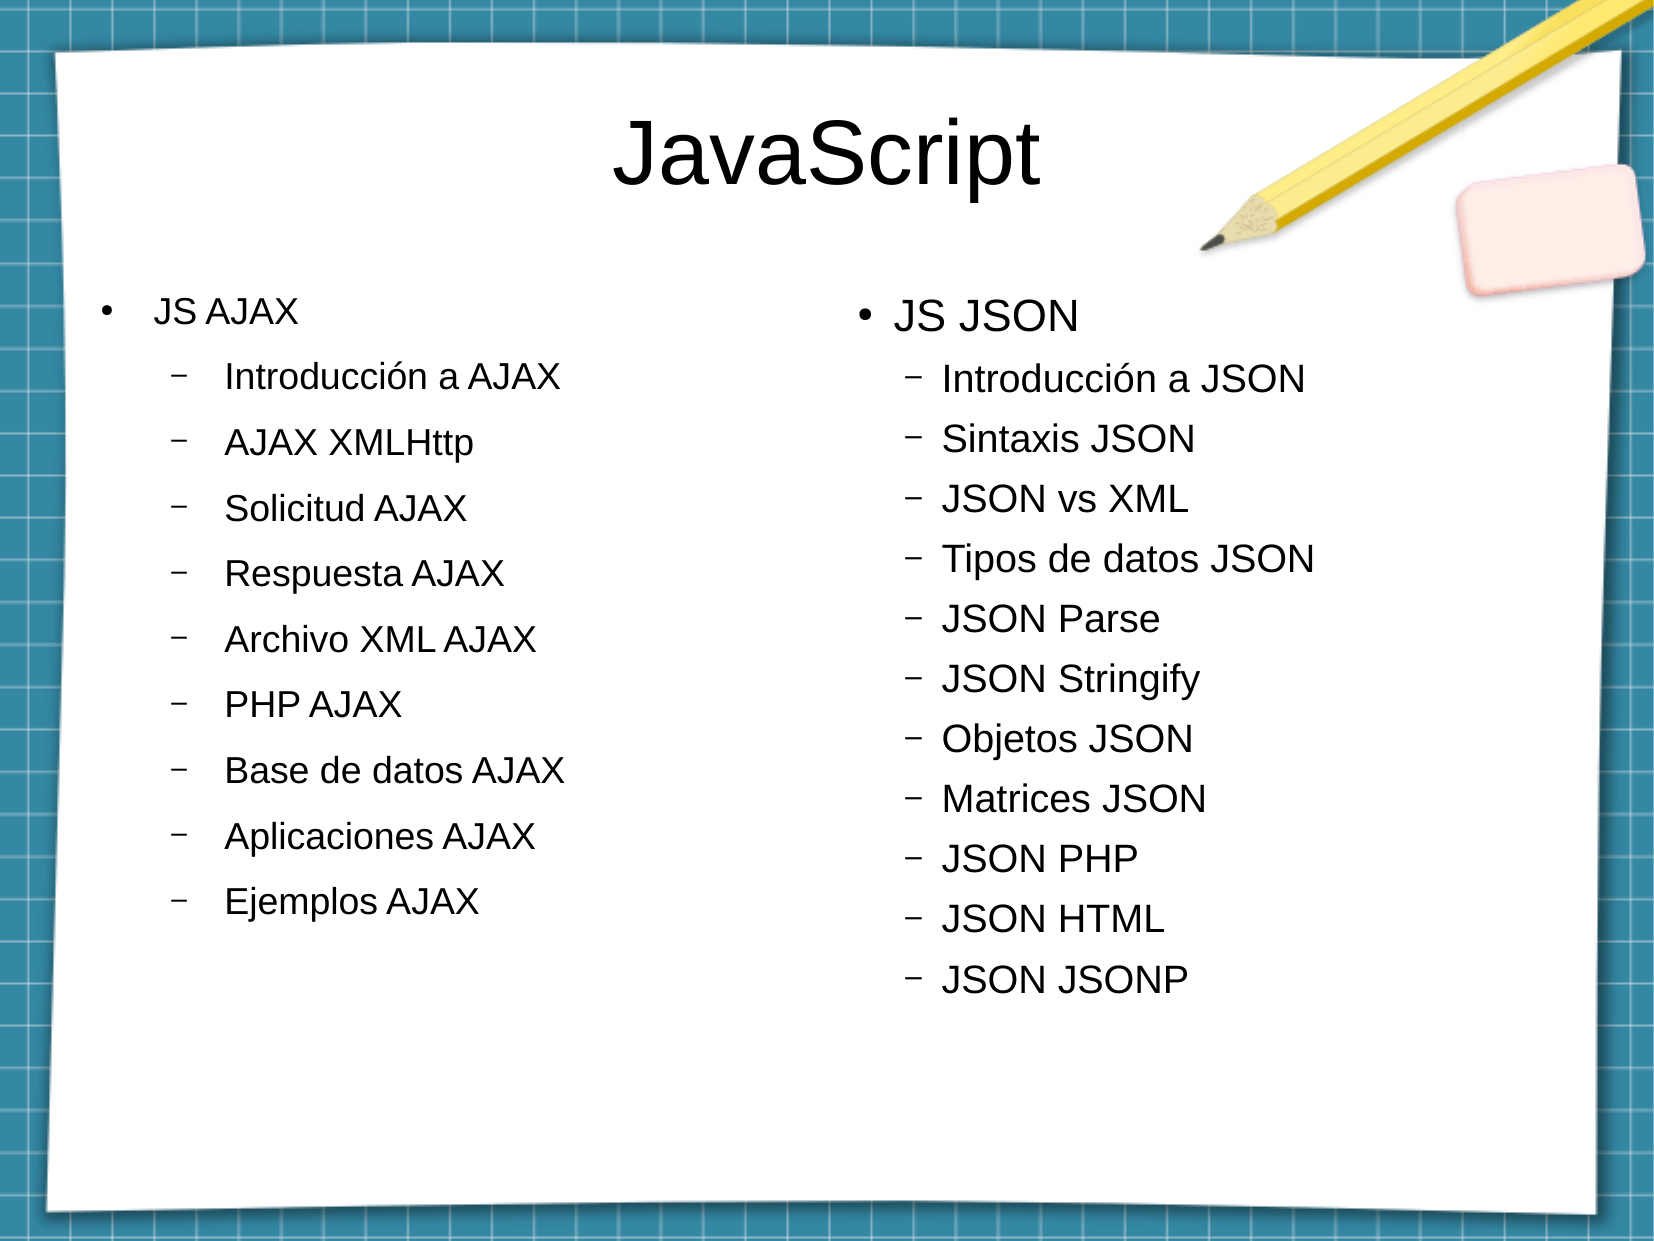

# JavaScript
JS AJAX
Introducción a AJAX
AJAX XMLHttp
Solicitud AJAX
Respuesta AJAX
Archivo XML AJAX
PHP AJAX
Base de datos AJAX
Aplicaciones AJAX
Ejemplos AJAX
JS JSON
Introducción a JSON
Sintaxis JSON
JSON vs XML
Tipos de datos JSON
JSON Parse
JSON Stringify
Objetos JSON
Matrices JSON
JSON PHP
JSON HTML
JSON JSONP